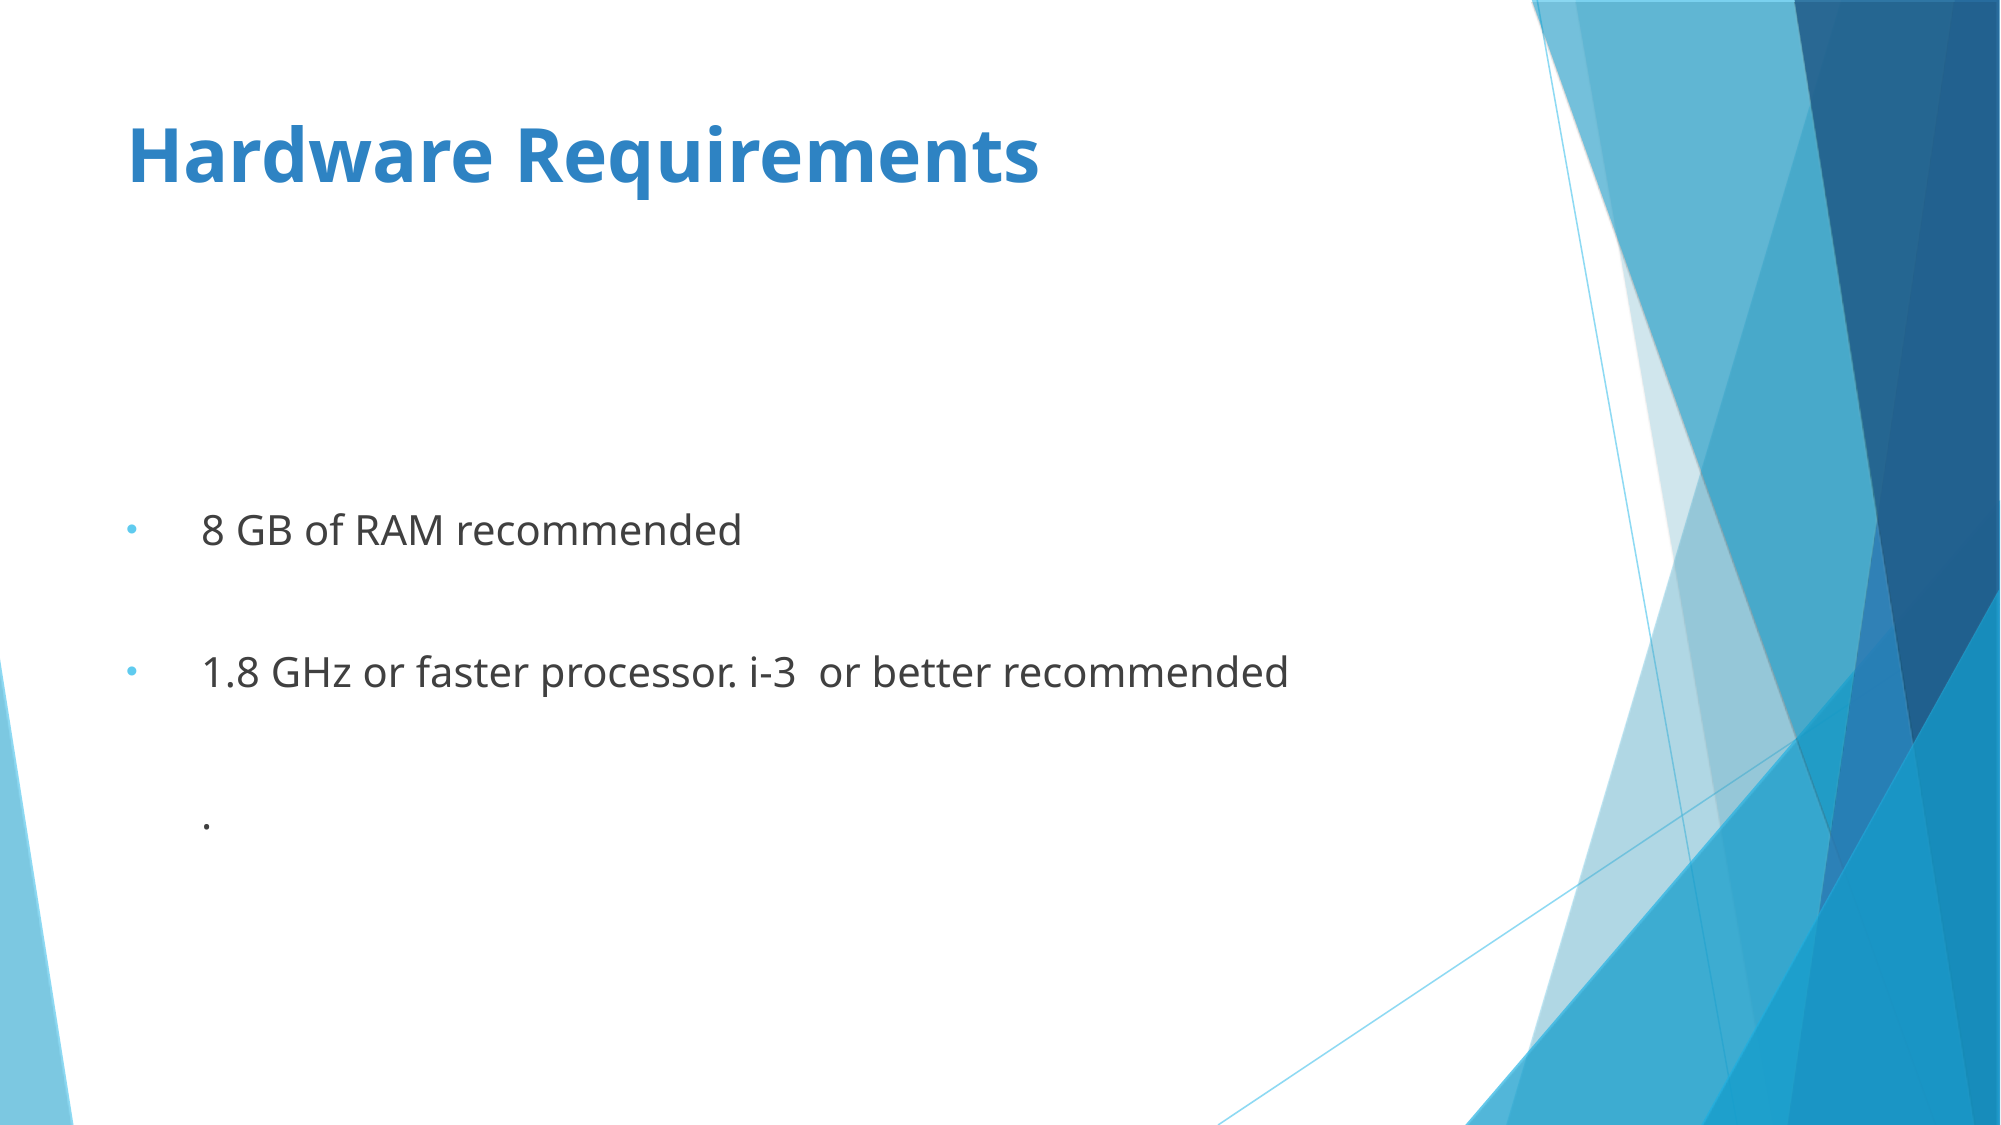

# Hardware Requirements
8 GB of RAM recommended
1.8 GHz or faster processor. i-3 or better recommended
.